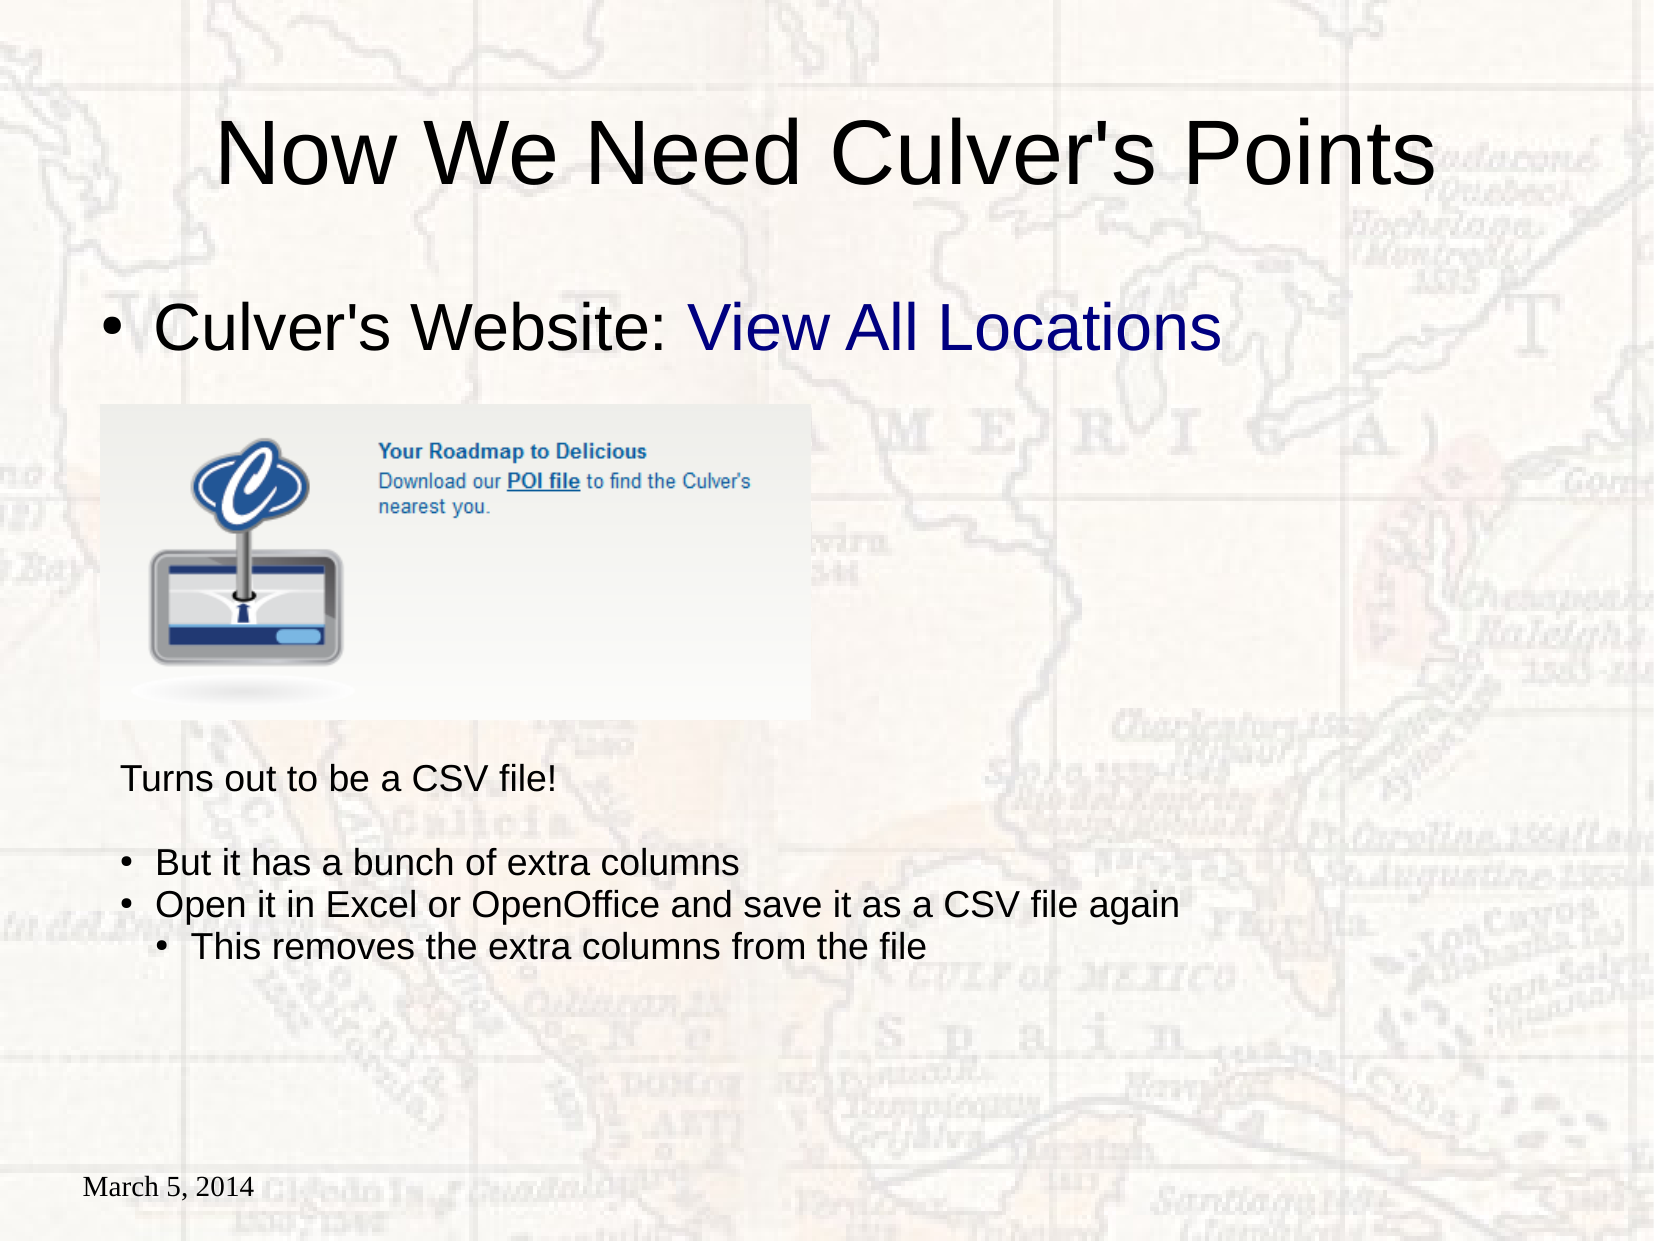

# Now We Need Culver's Points
Culver's Website: View All Locations
Turns out to be a CSV file!
But it has a bunch of extra columns
Open it in Excel or OpenOffice and save it as a CSV file again
This removes the extra columns from the file